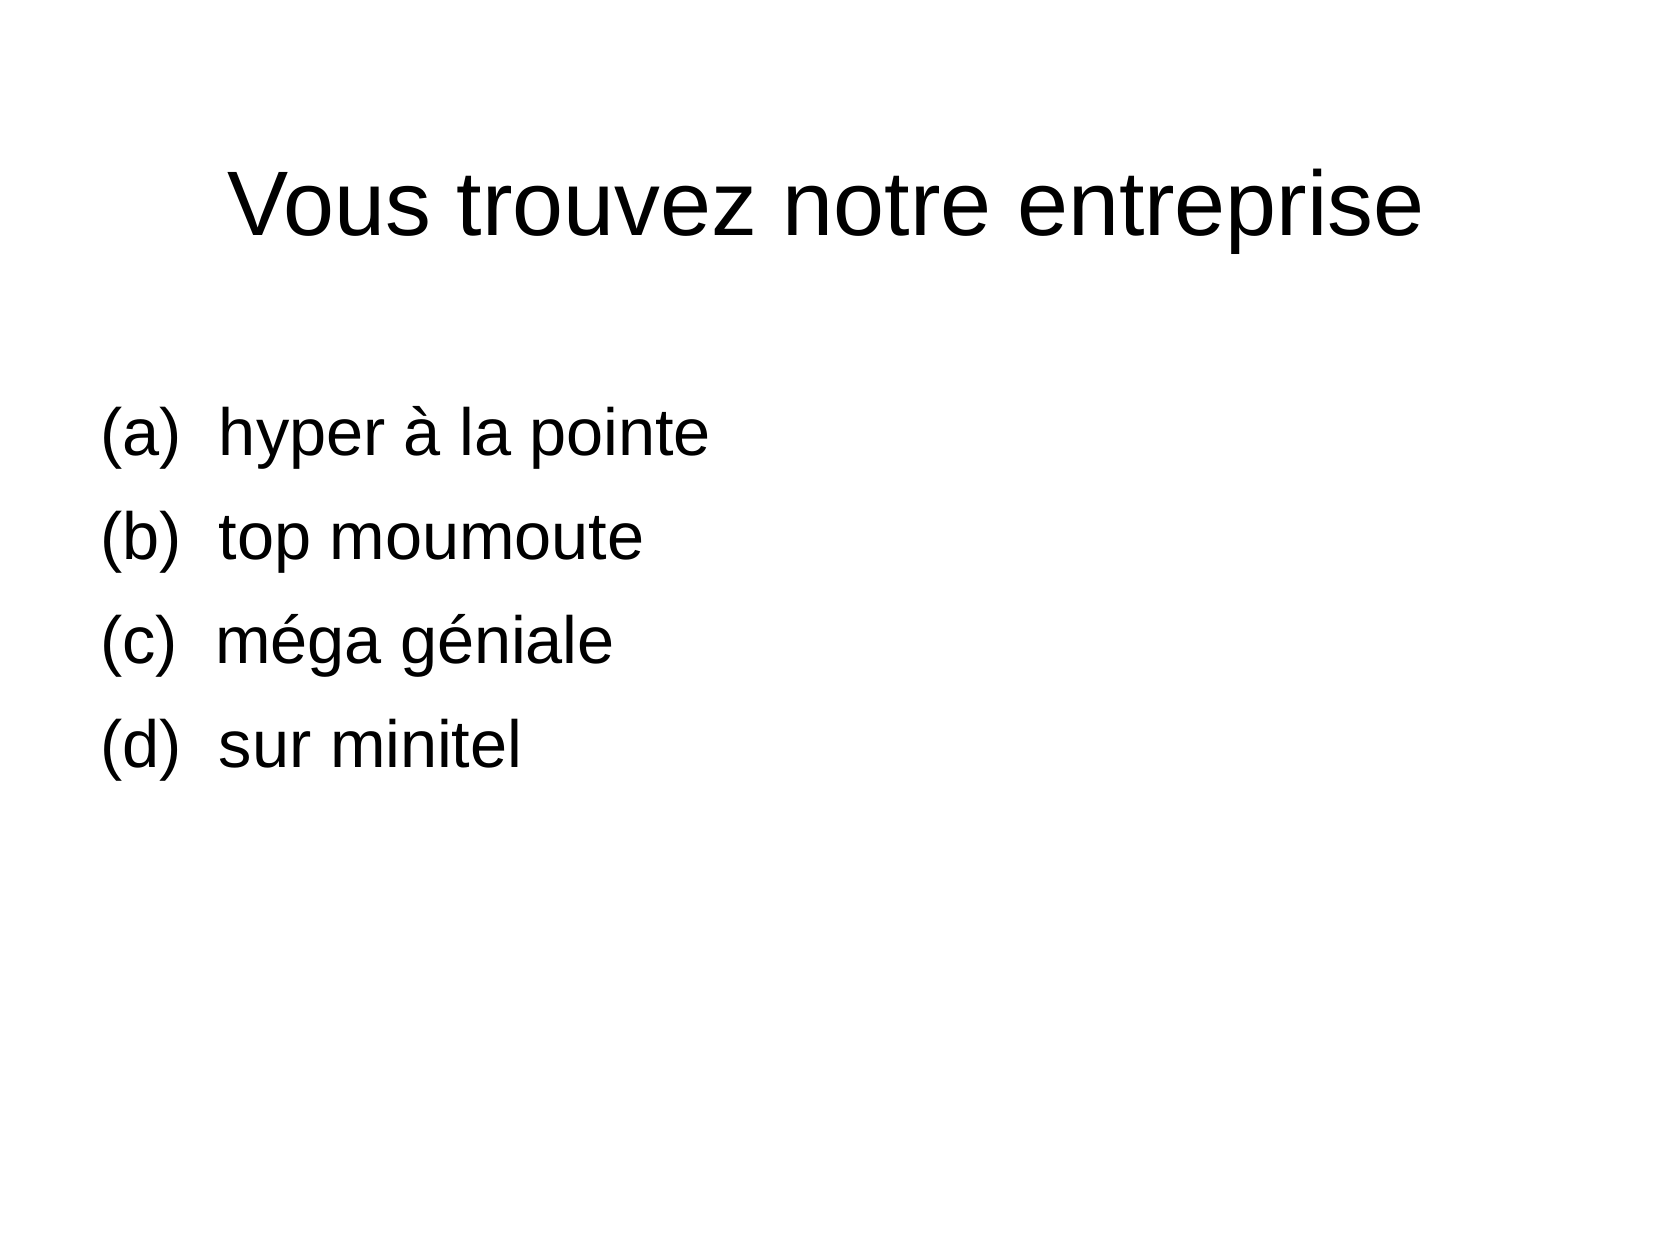

# Vous trouvez notre entreprise
 hyper à la pointe
 top moumoute
 méga géniale
 sur minitel